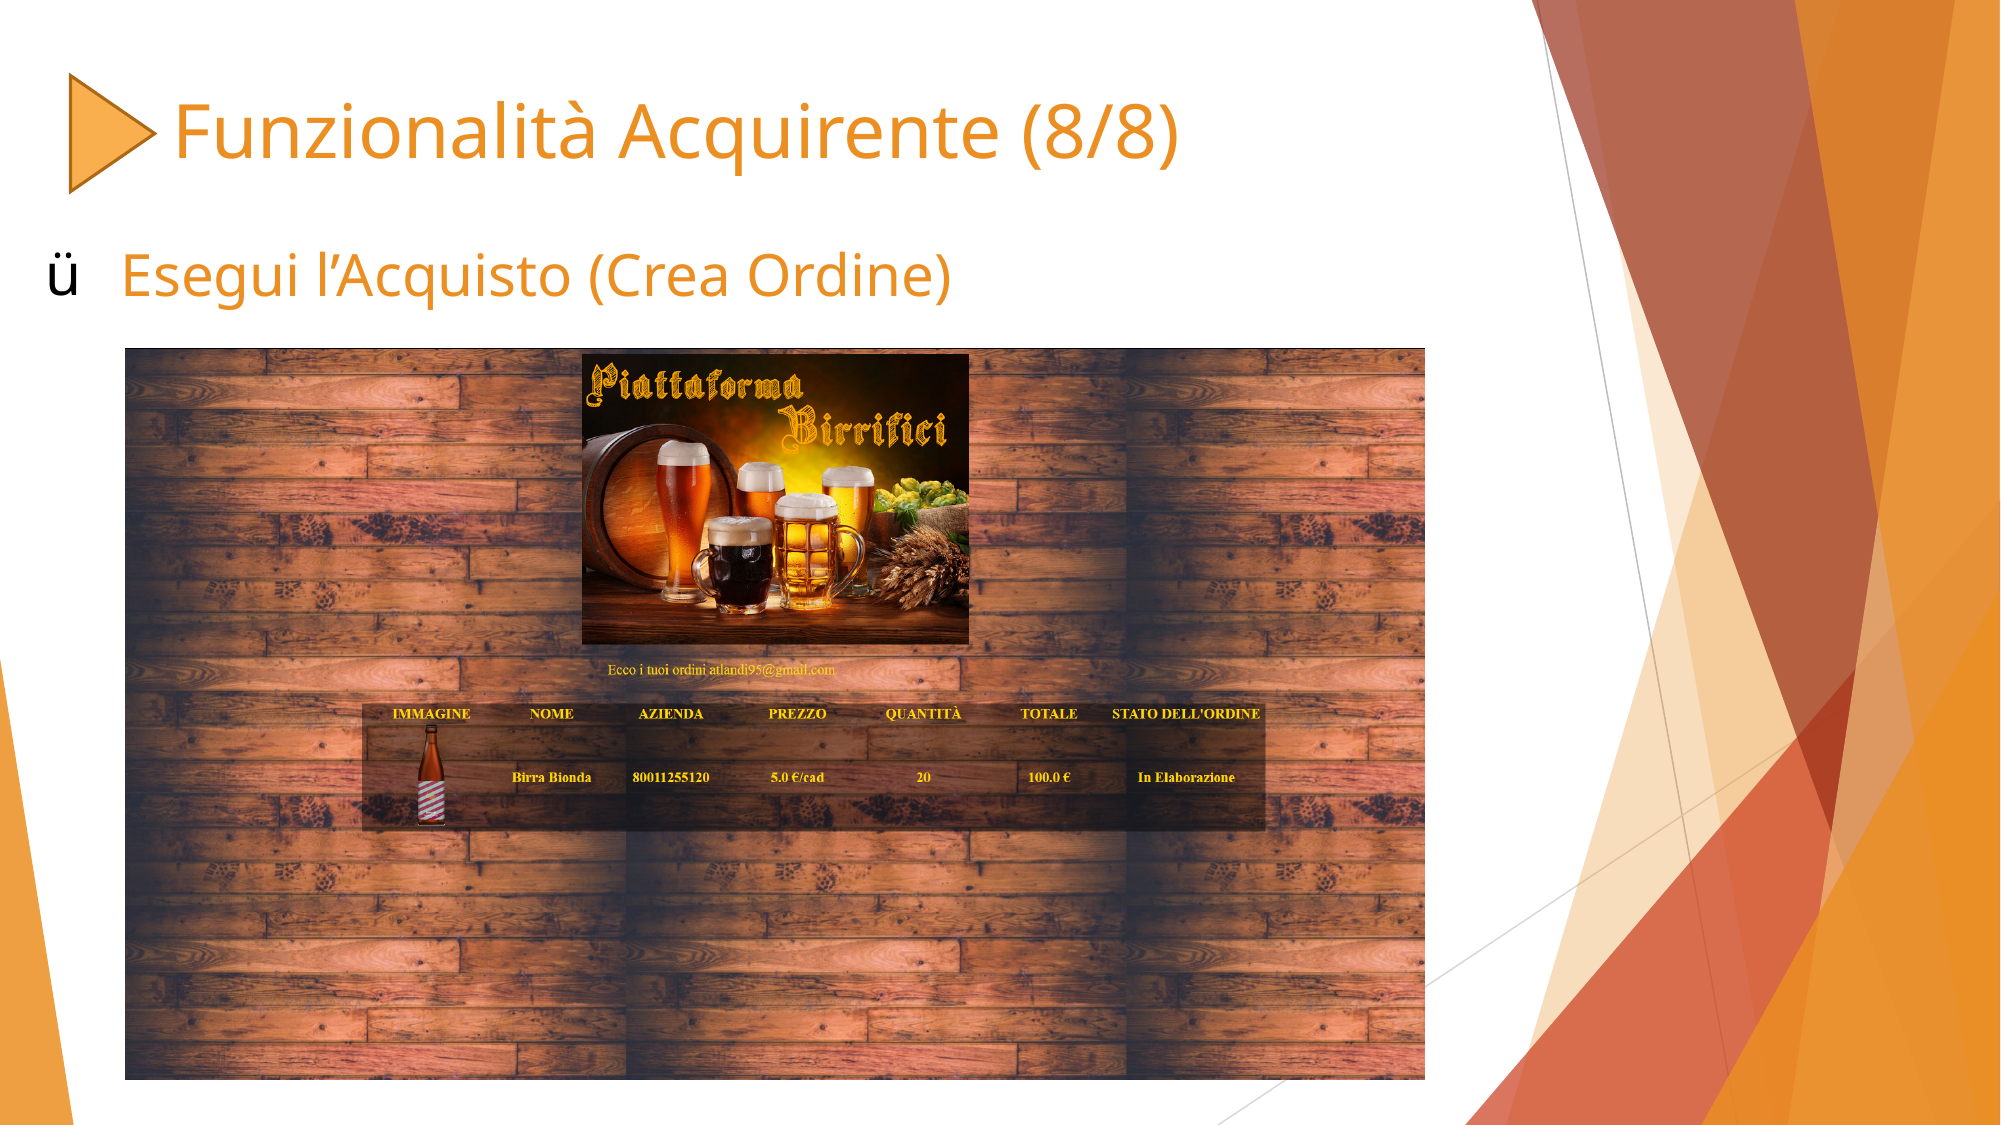

Funzionalità Acquirente (8/8)
Esegui l’Acquisto (Crea Ordine)